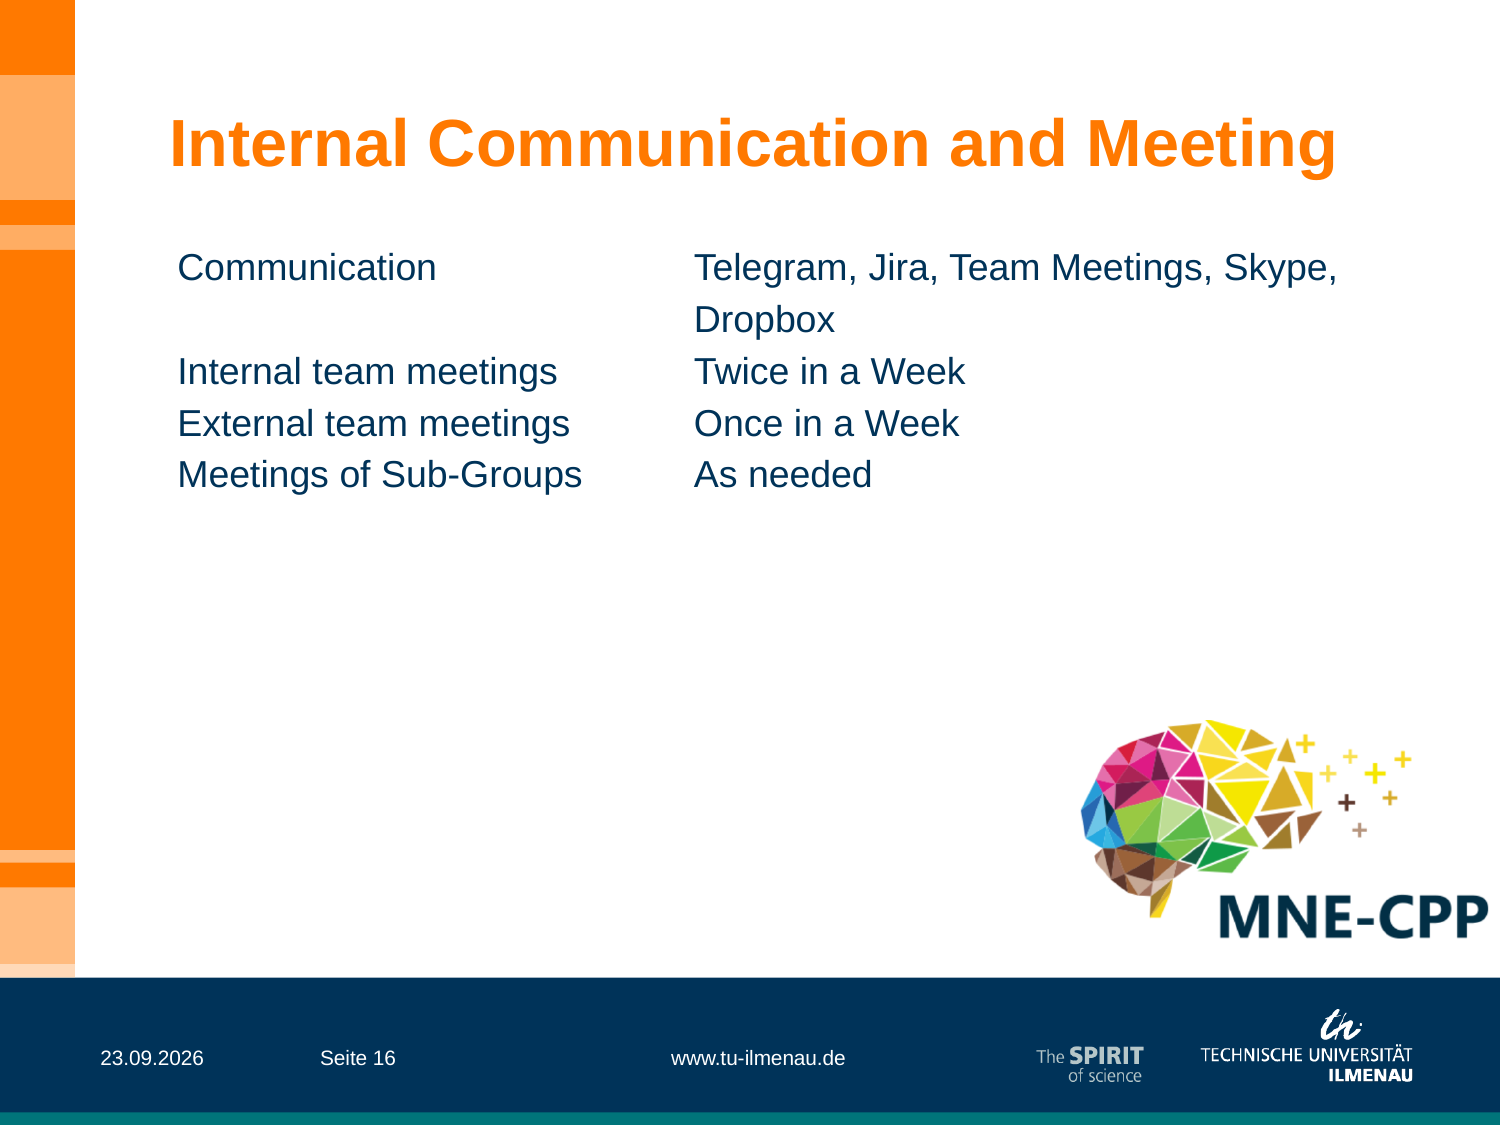

Internal Communication and Meeting
Communication 				Telegram, Jira, Team Meetings, Skype, 								Dropbox
Internal team meetings 		Twice in a Week
External team meetings 		Once in a Week
Meetings of Sub-Groups		As needed
Seite
www.tu-ilmenau.de